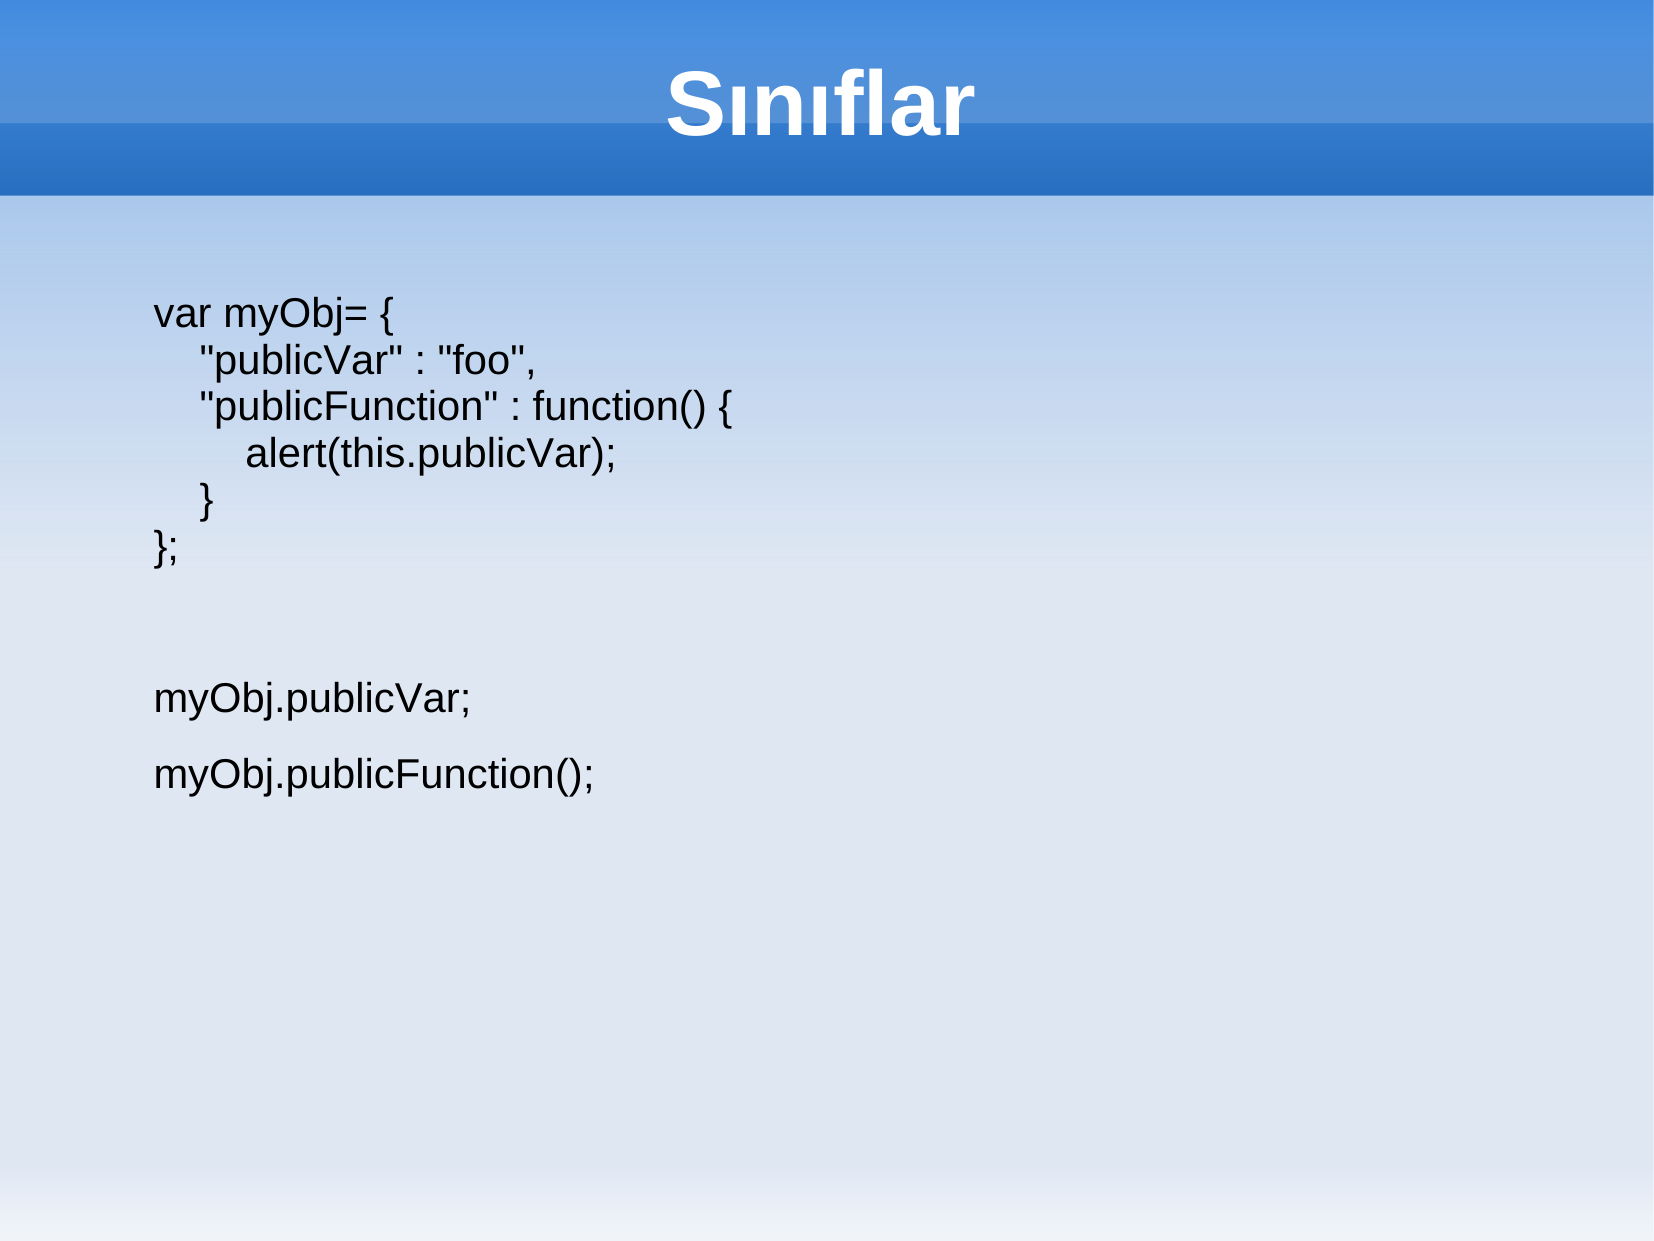

# Sınıflar
var myObj= {
 "publicVar" : "foo",
 "publicFunction" : function() {
 alert(this.publicVar);
 }
};
myObj.publicVar;
myObj.publicFunction();